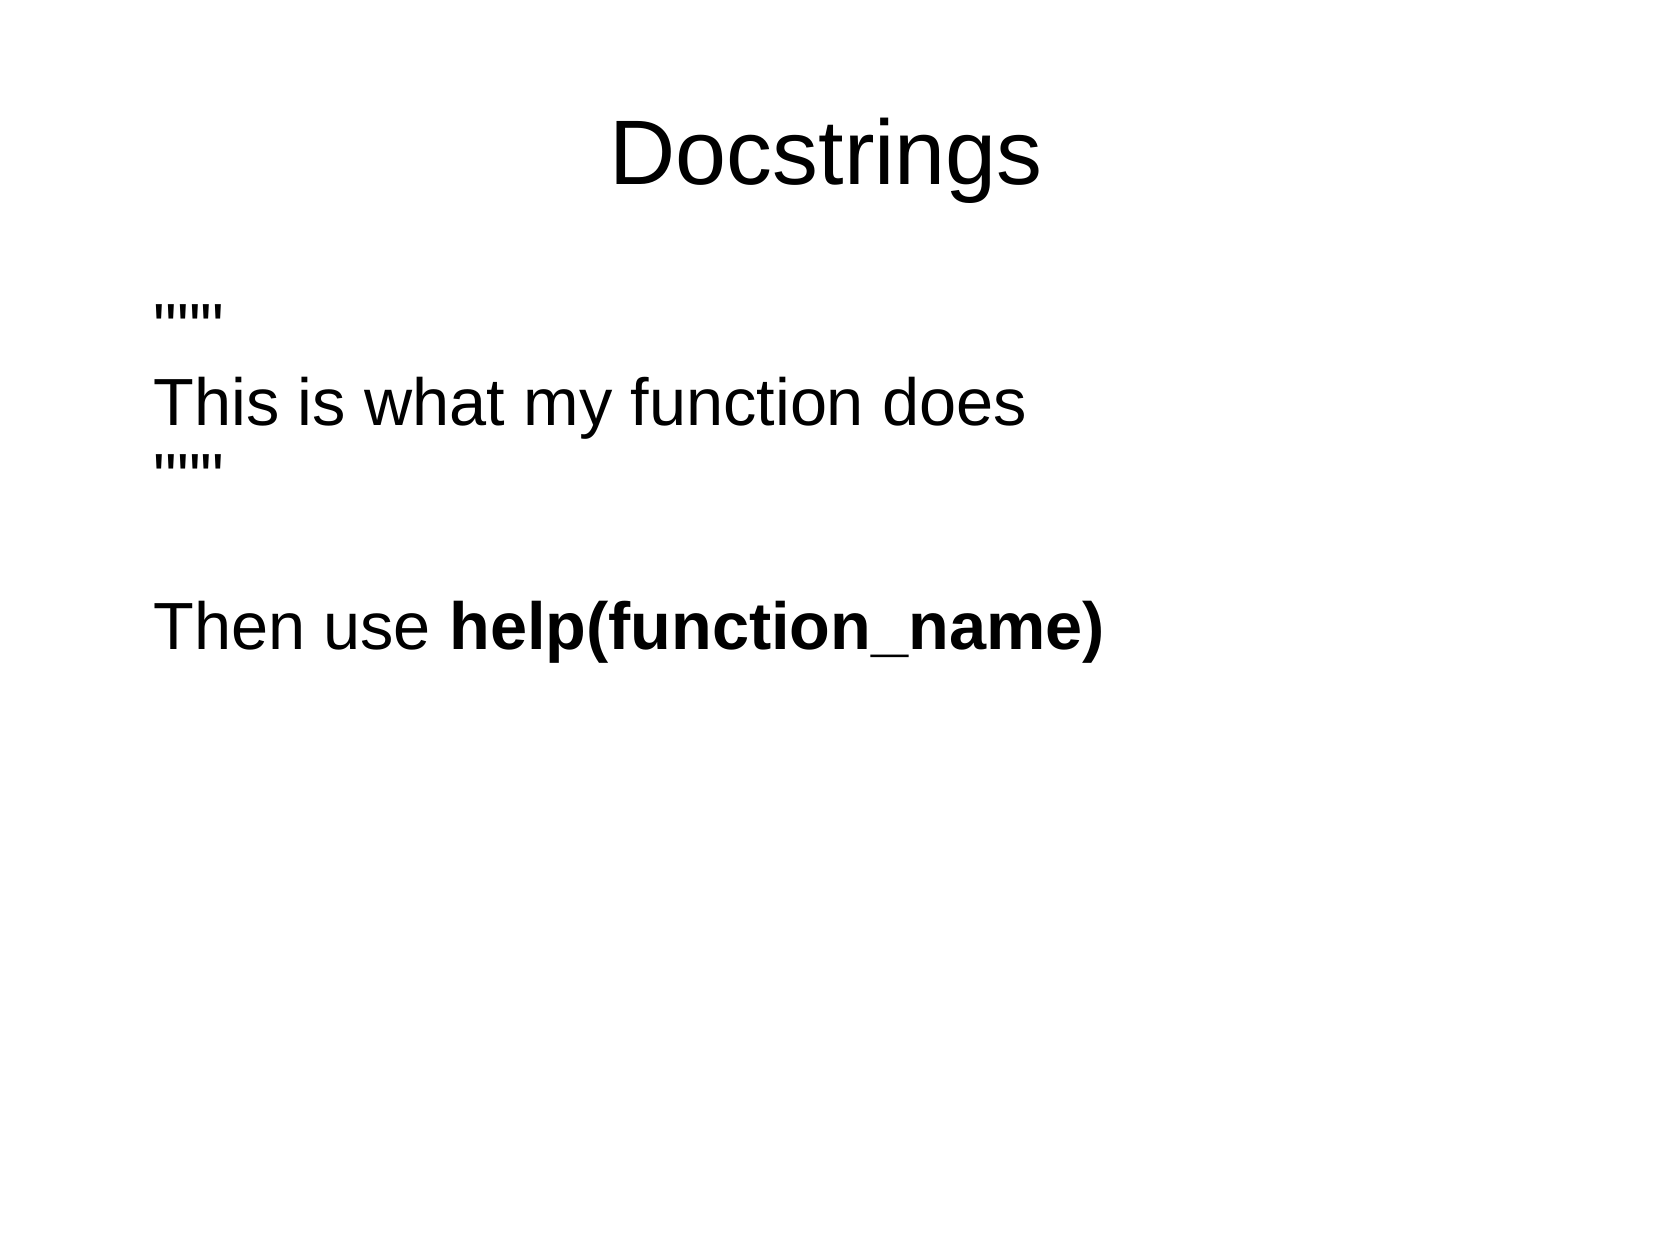

# Docstrings
"""
This is what my function does
"""
Then use help(function_name)